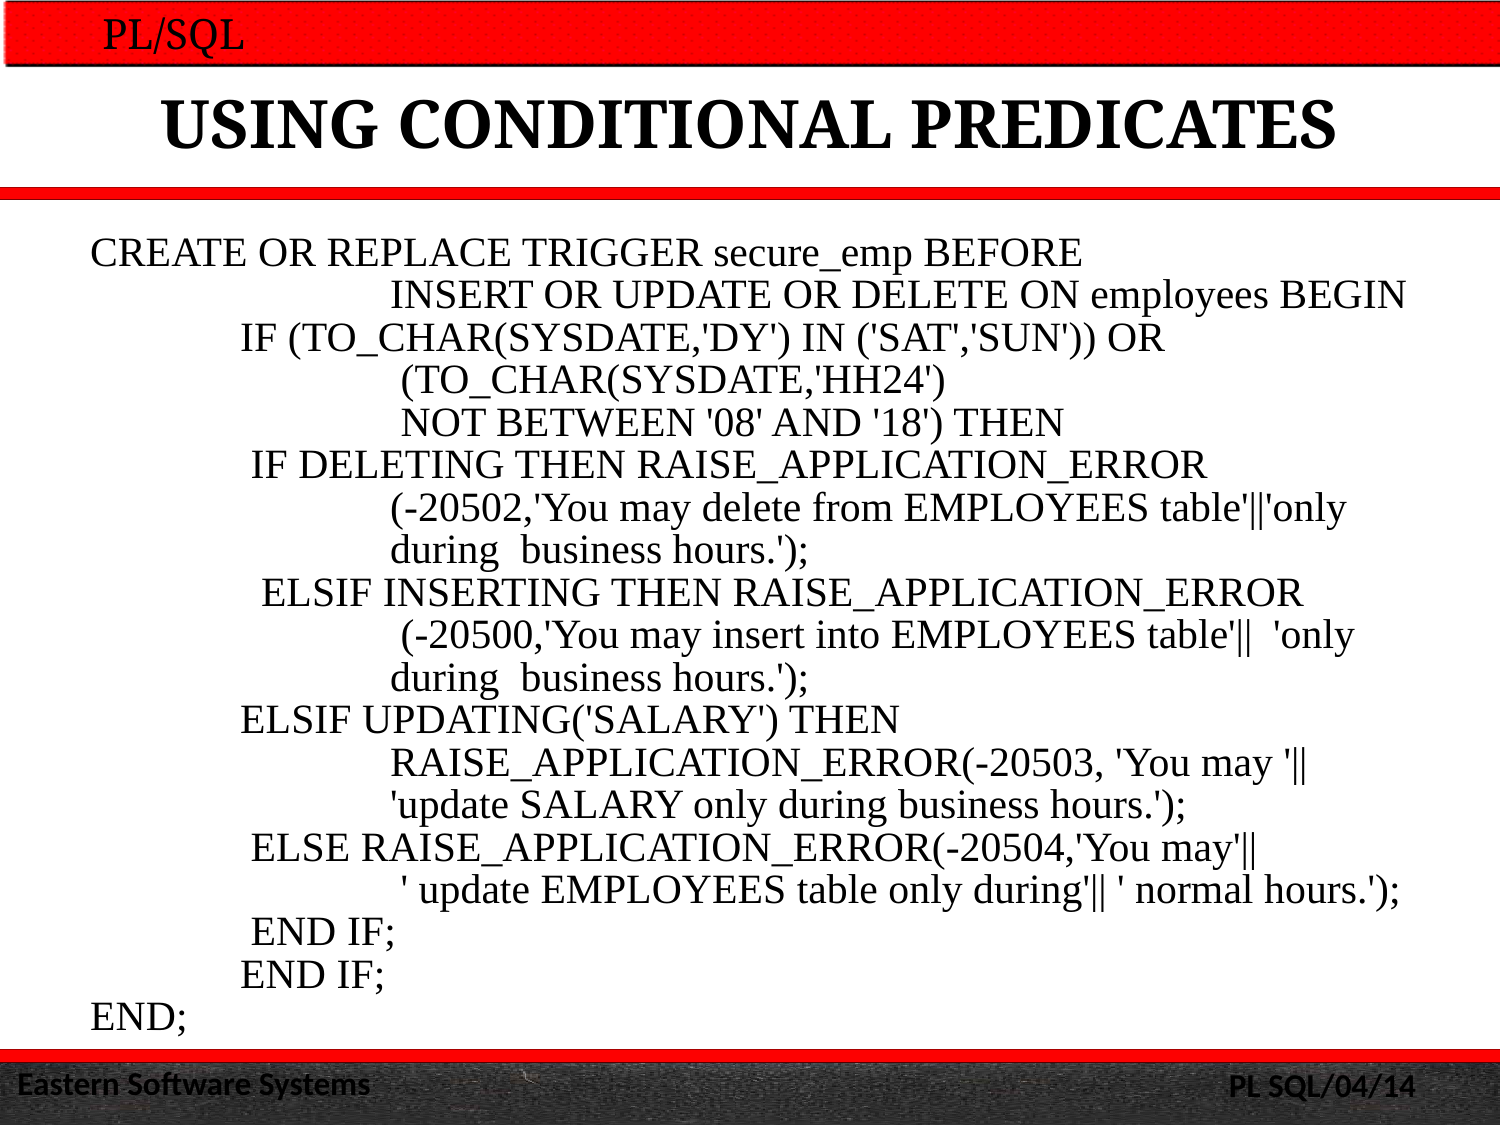

PL/SQL
USING CONDITIONAL PREDICATES
CREATE OR REPLACE TRIGGER secure_emp BEFORE
		INSERT OR UPDATE OR DELETE ON employees BEGIN
 	IF (TO_CHAR(SYSDATE,'DY') IN ('SAT','SUN')) OR
 		 (TO_CHAR(SYSDATE,'HH24')
 		 NOT BETWEEN '08' AND '18') THEN
 	 IF DELETING THEN RAISE_APPLICATION_ERROR
 		(-20502,'You may delete from EMPLOYEES table'||'only 			during business hours.');
 	 ELSIF INSERTING THEN RAISE_APPLICATION_ERROR
 		 (-20500,'You may insert into EMPLOYEES table'|| 'only 			during business hours.');
 	ELSIF UPDATING('SALARY') THEN
 		RAISE_APPLICATION_ERROR(-20503, 'You may '||
 		'update SALARY only during business hours.');
 	 ELSE RAISE_APPLICATION_ERROR(-20504,'You may'||
 		 ' update EMPLOYEES table only during'|| ' normal hours.');
 	 END IF;
 	END IF;
END;
Eastern Software Systems
				 PL SQL/04/14